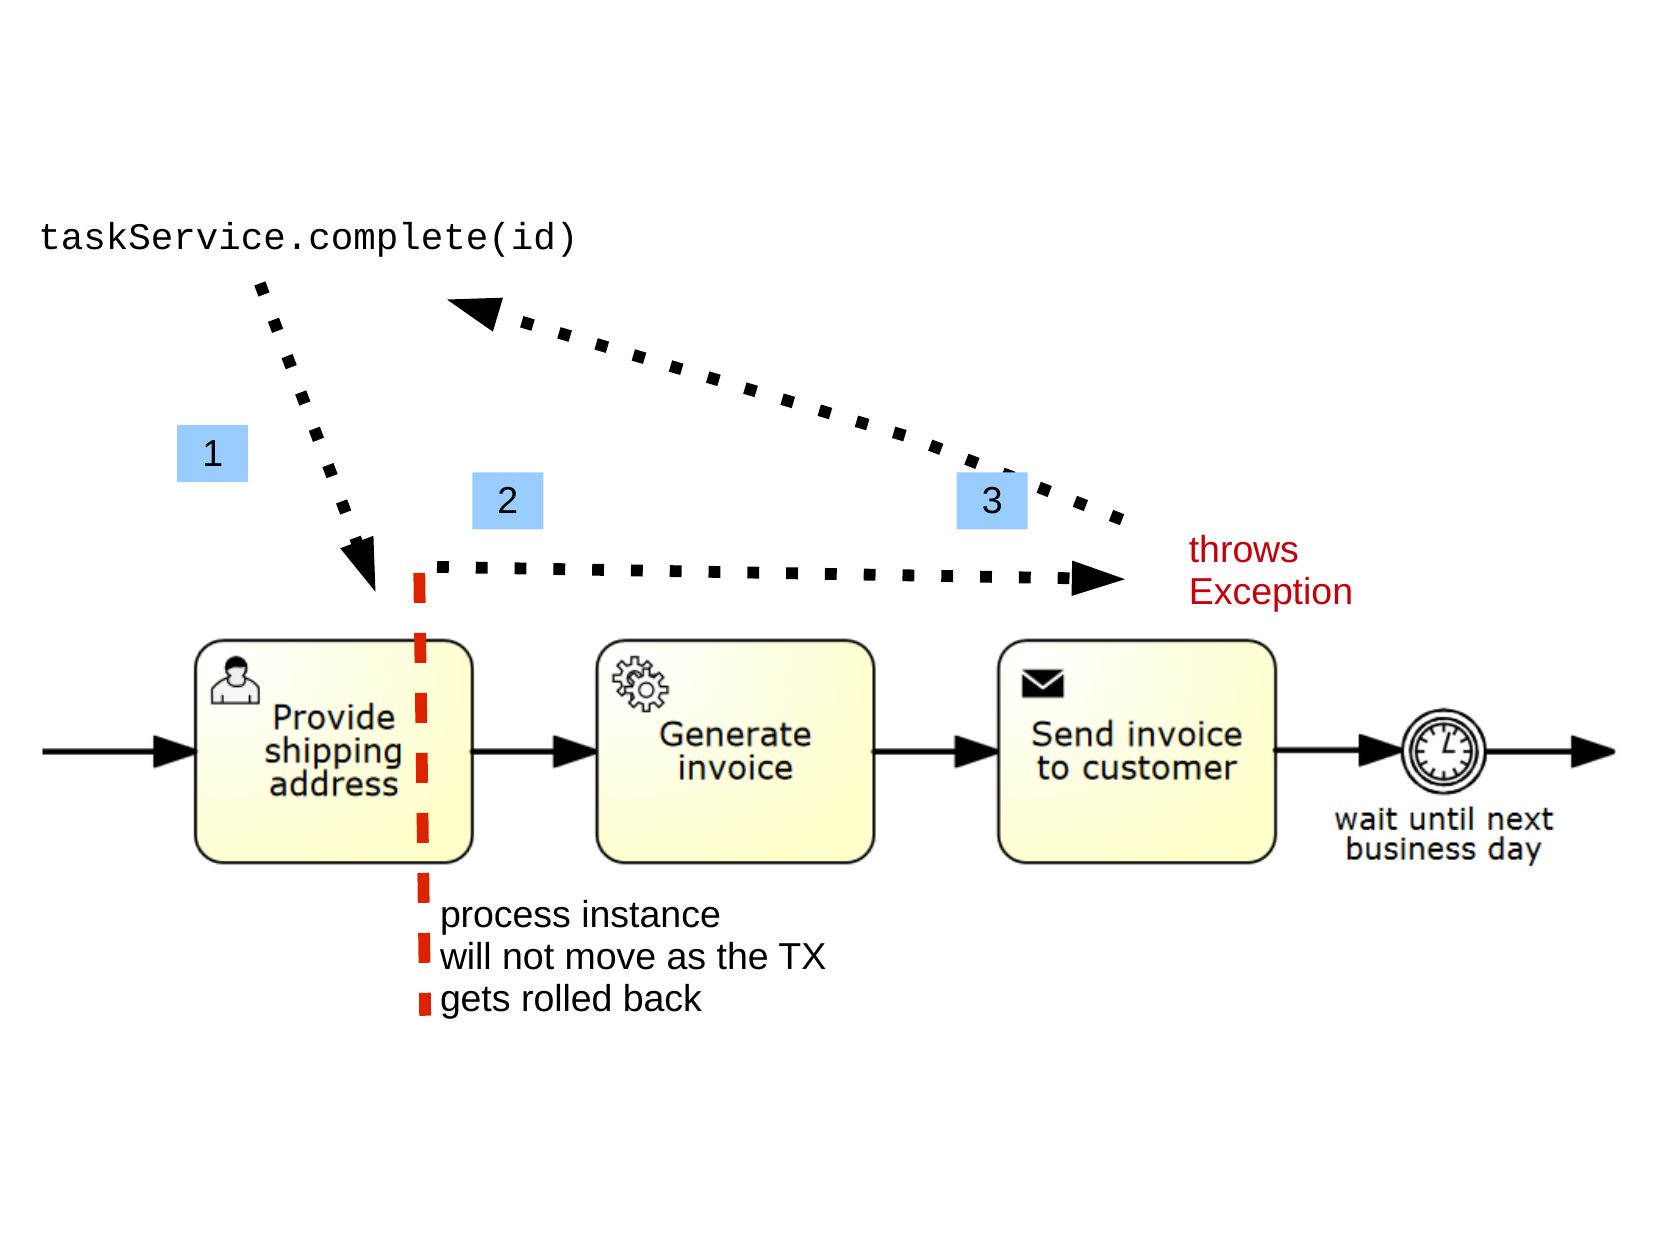

taskService.complete(id)
1
2
3
throws
Exception
process instance
will not move as the TX
gets rolled back